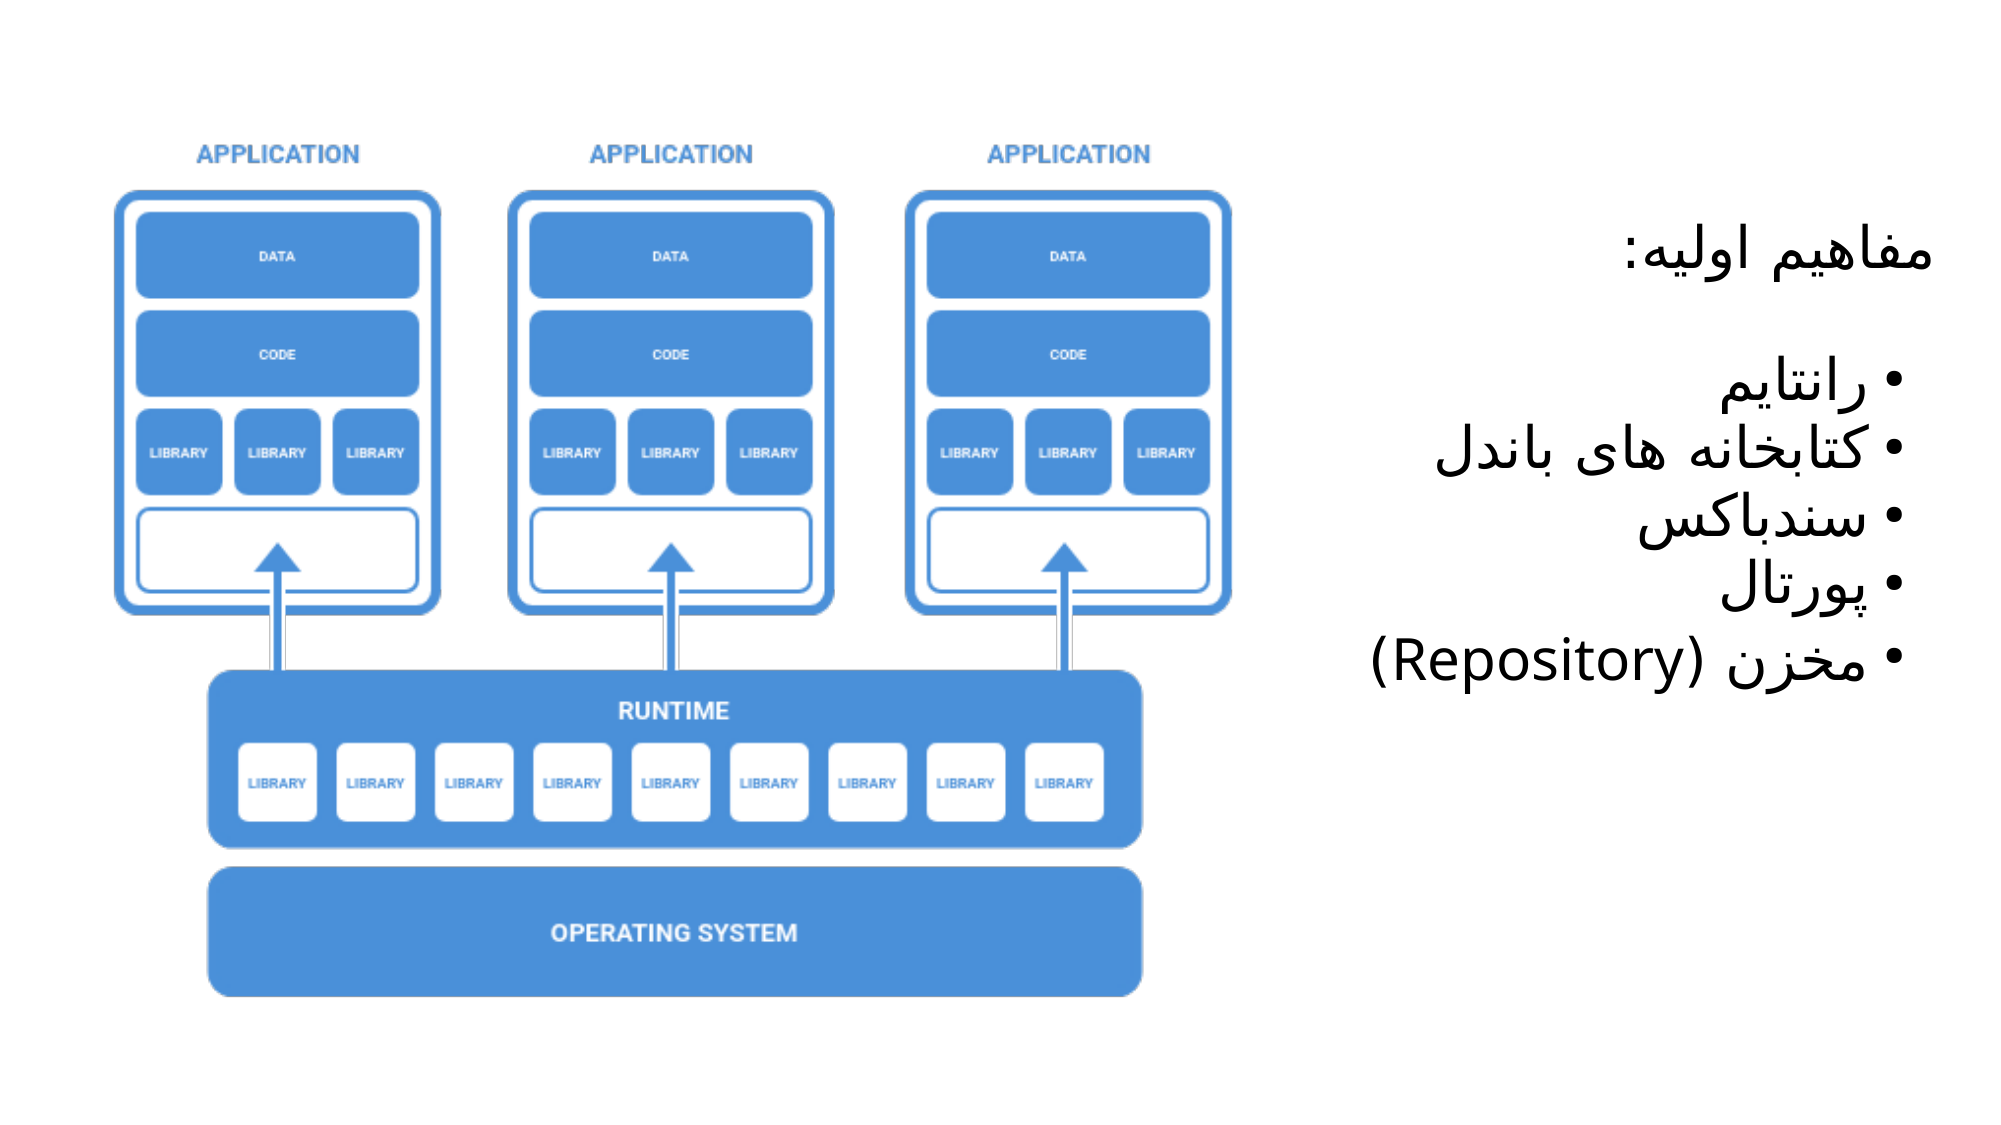

مفاهیم اولیه:
رانتایم
کتابخانه های باندل
سندباکس
پورتال
مخزن (Repository)